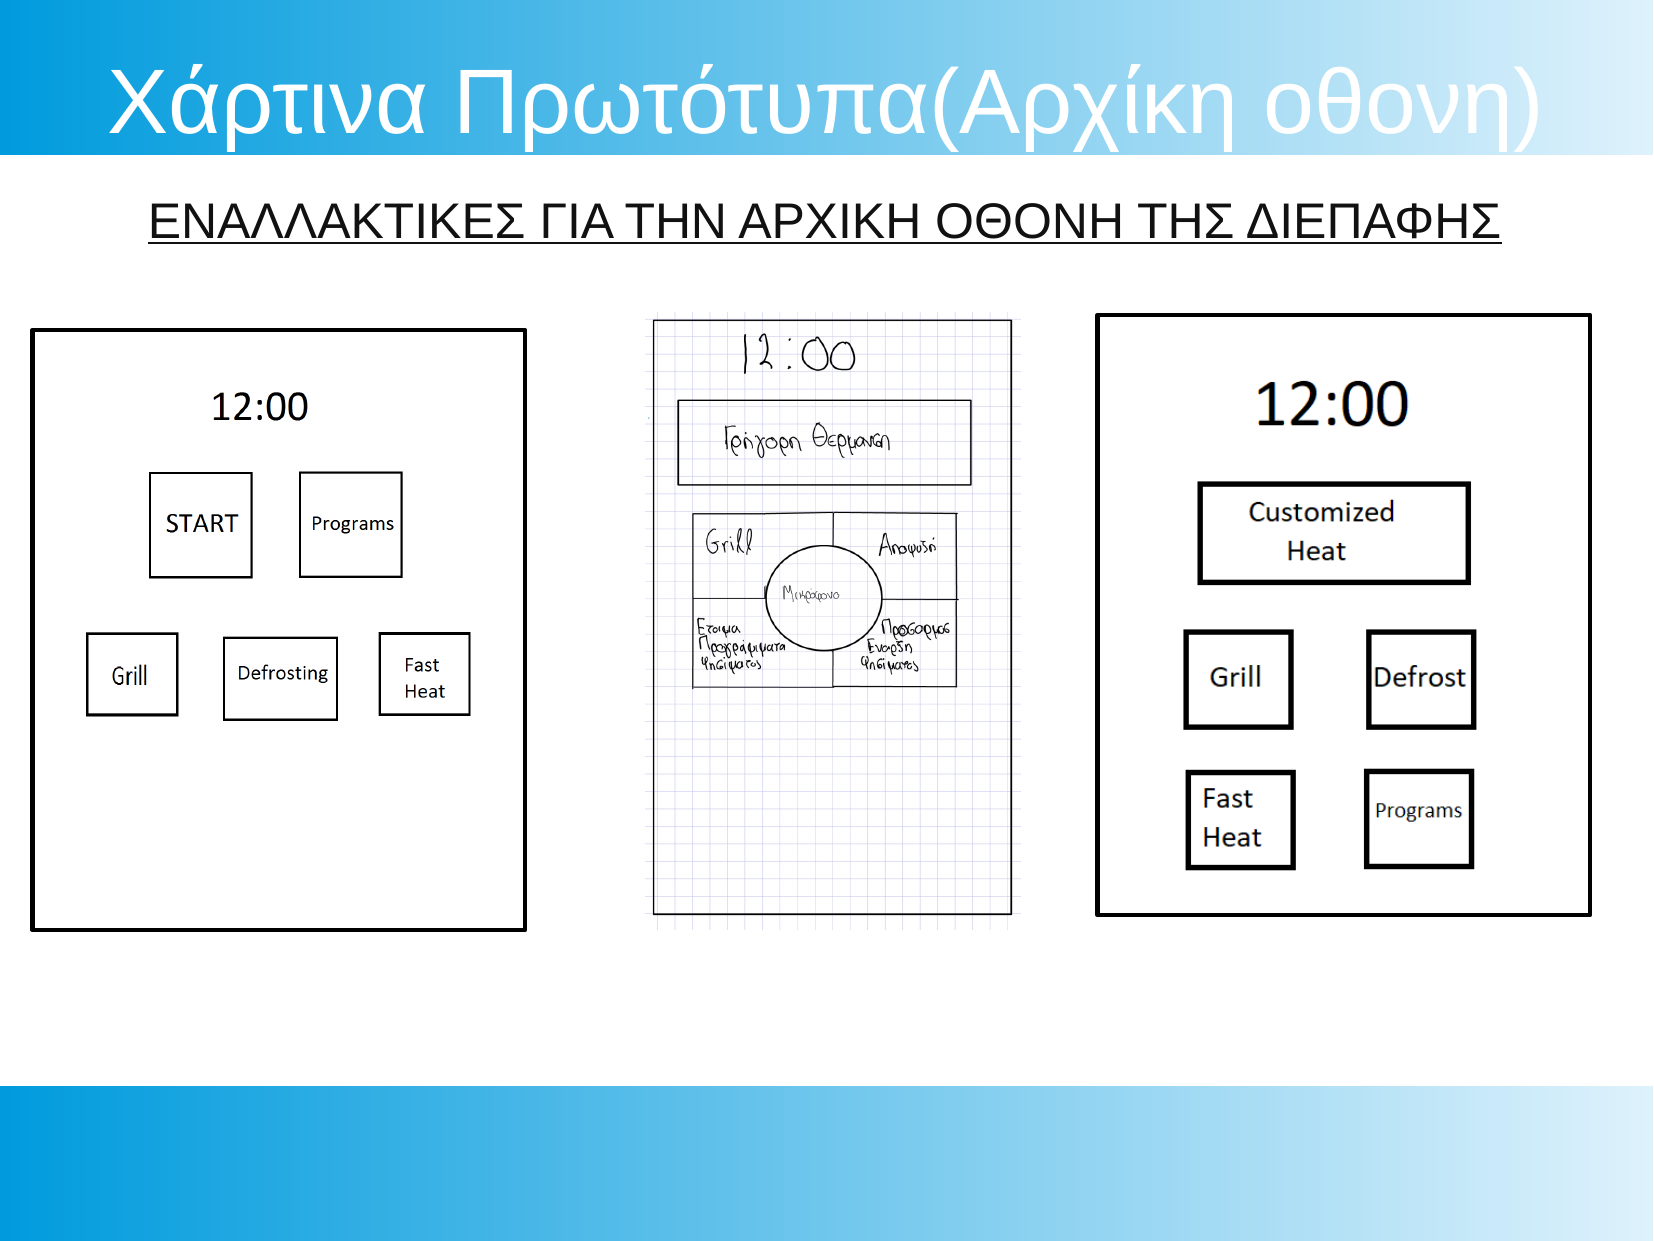

# Χάρτινα Πρωτότυπα(Αρχίκη οθονη)
ΕΝΑΛΛΑΚΤΙΚΕΣ ΓΙΑ ΤΗΝ ΑΡΧΙΚΗ ΟΘΟΝΗ ΤΗΣ ΔΙΕΠΑΦΗΣ